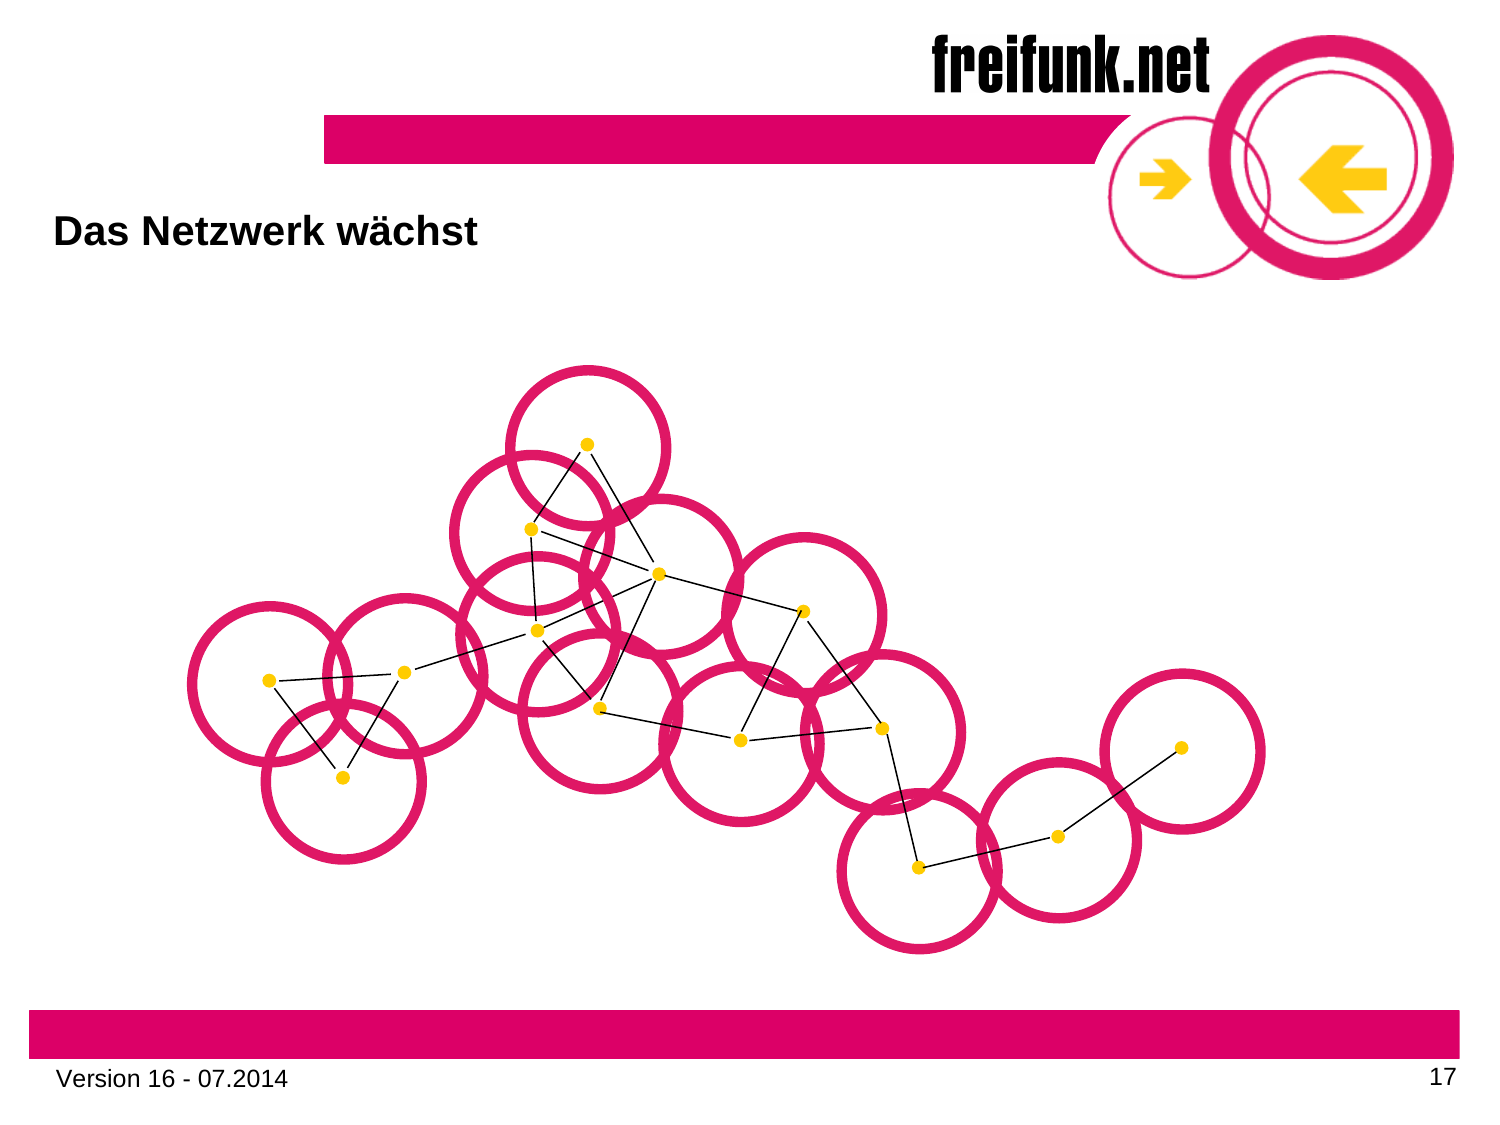

Das Netzwerk wächst
17
Version 16 - 07.2014